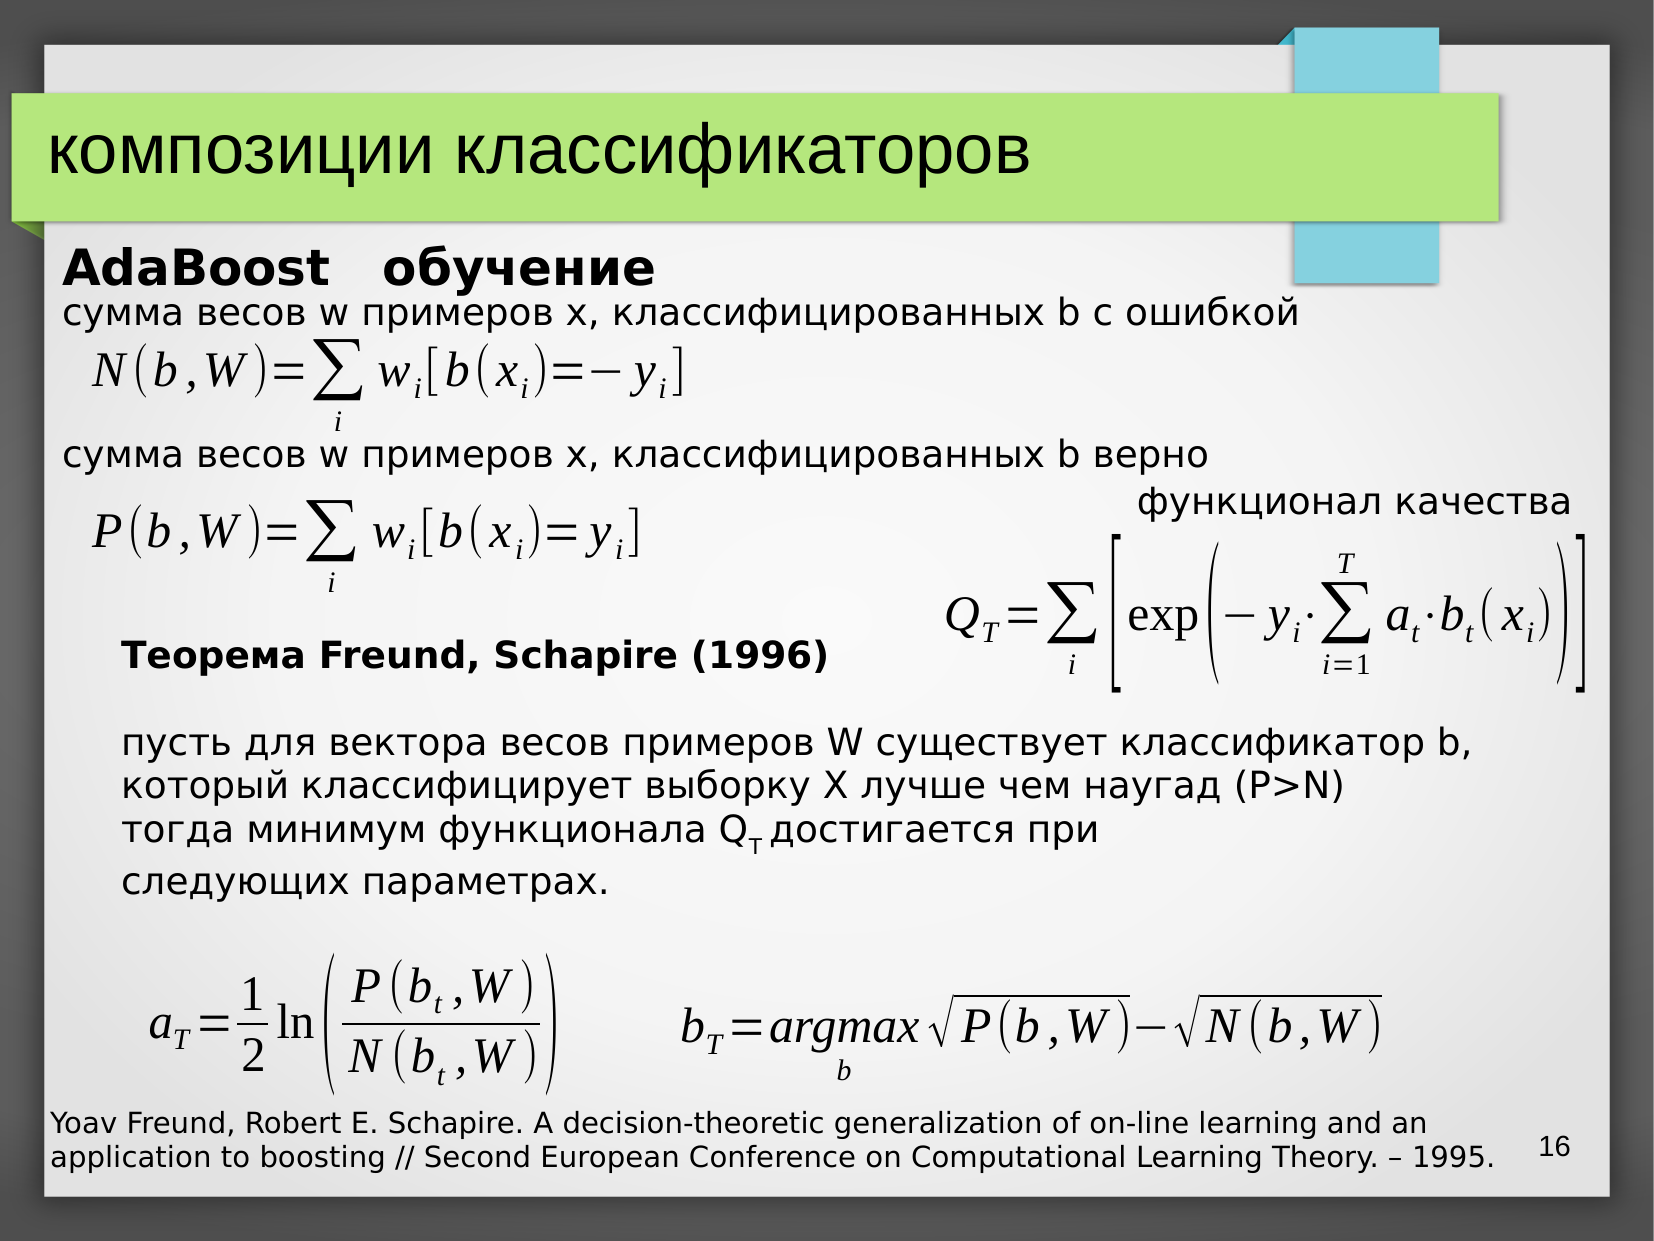

# композиции классификаторов
AdaBoost обучение
сумма весов w примеров x, классифицированных b с ошибкой
сумма весов w примеров x, классифицированных b верно
функционал качества
Tеорема Freund, Schapire (1996)
пусть для вектора весов примеров W существует классификатор b,
который классифицирует выборку X лучше чем наугад (P>N)
тогда минимум функционала QT достигается при
следующих параметрах.
Yoav Freund, Robert E. Schapire. A decision-theoretic generalization of on-line learning and an application to boosting // Second European Conference on Computational Learning Theory. – 1995.
16